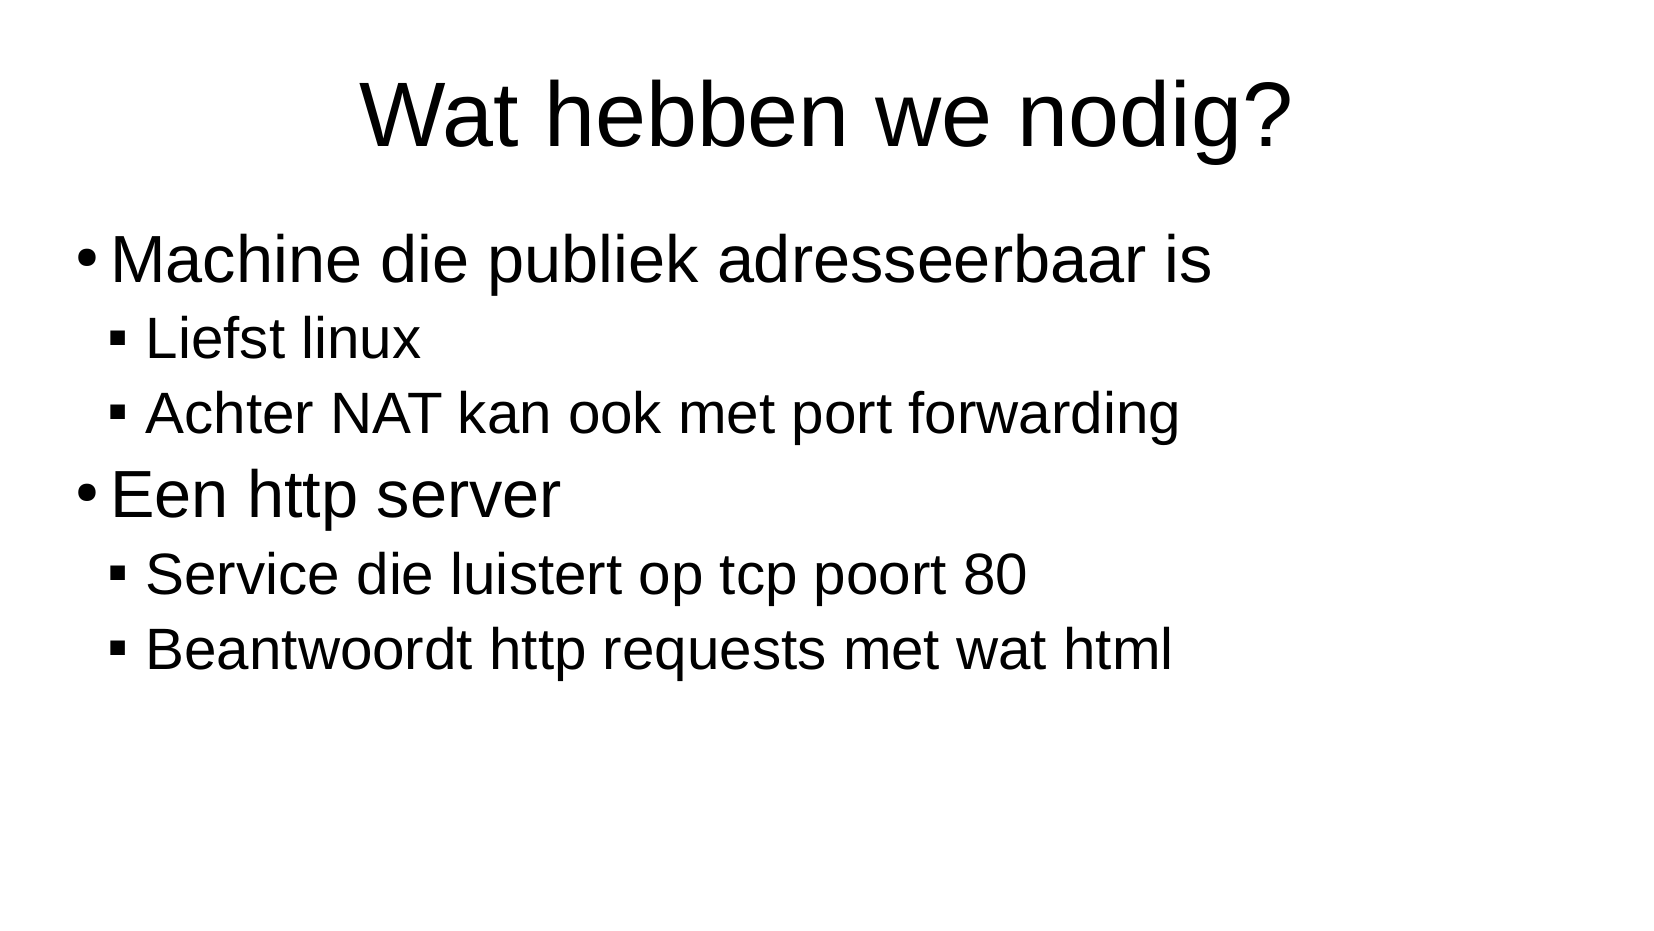

Wat hebben we nodig?
# Machine die publiek adresseerbaar is
Liefst linux
Achter NAT kan ook met port forwarding
Een http server
Service die luistert op tcp poort 80
Beantwoordt http requests met wat html